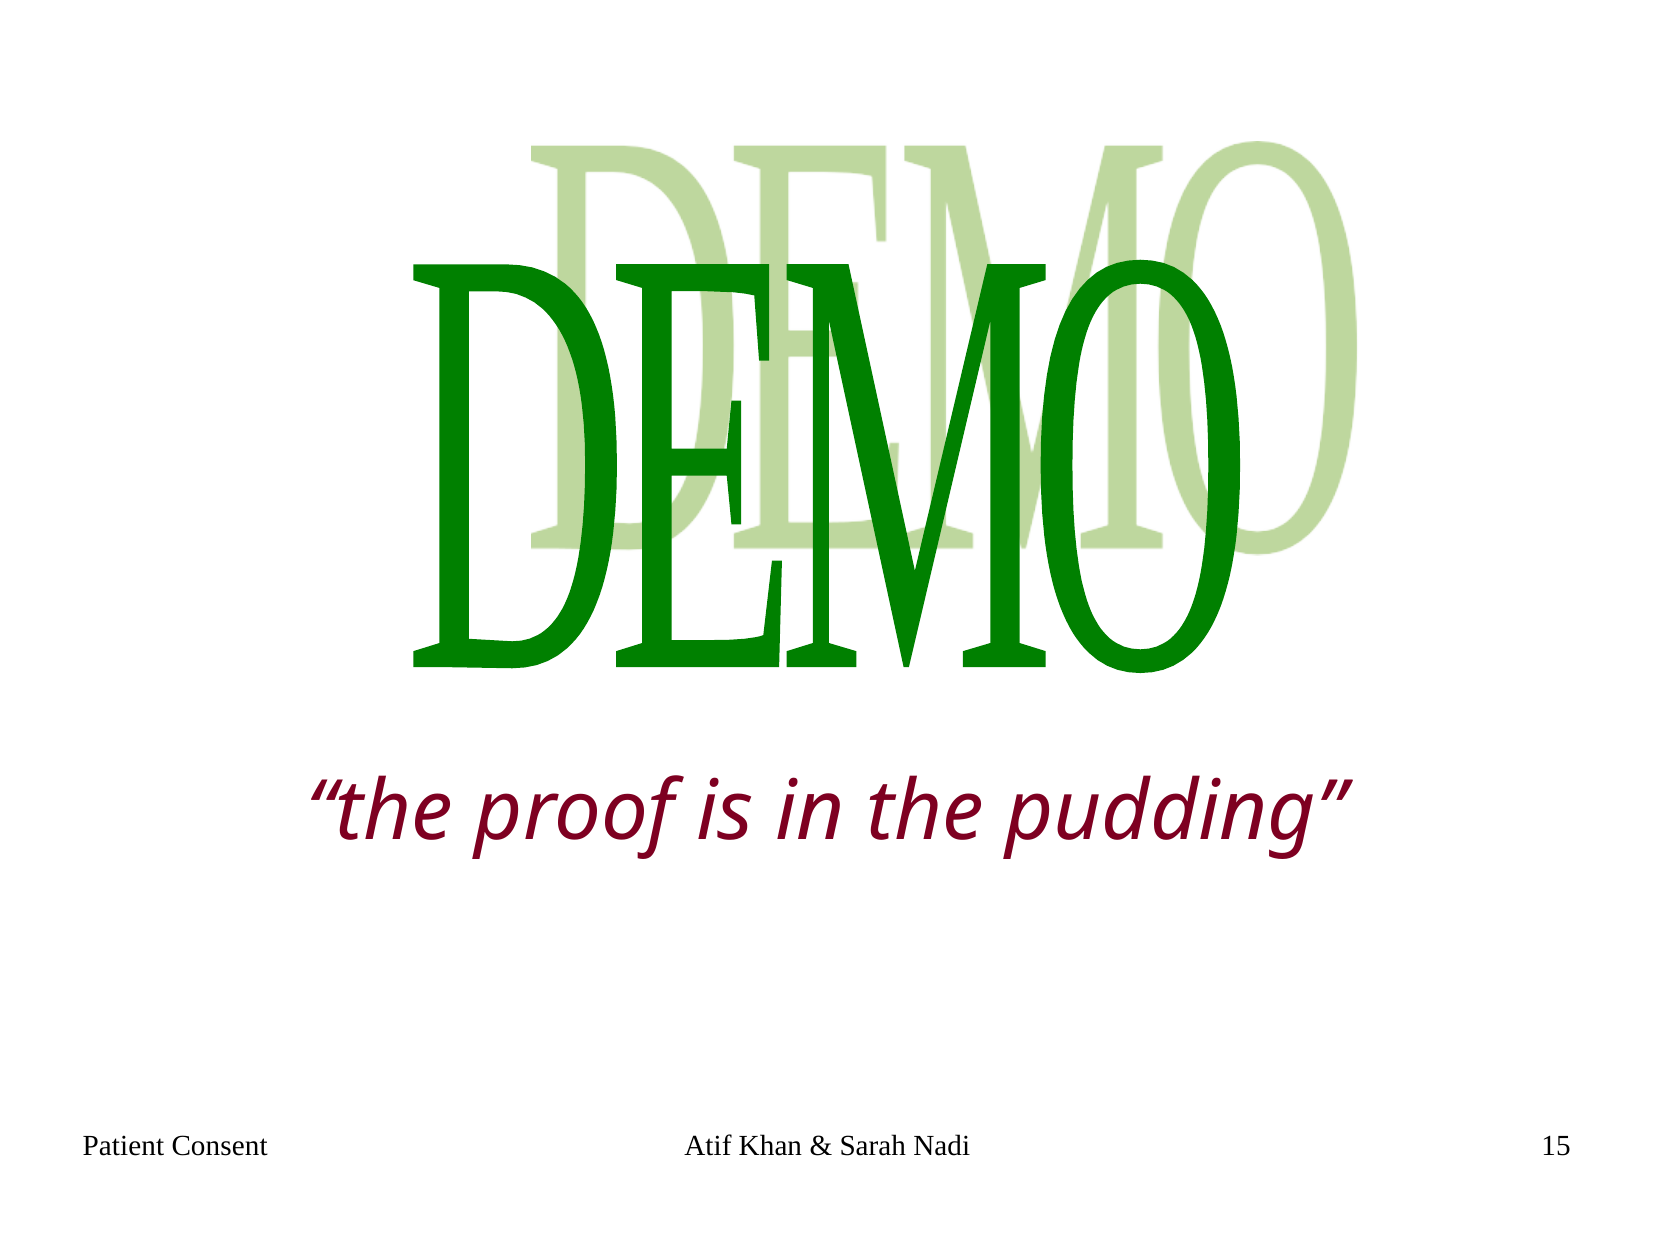

DEMO
“the proof is in the pudding”
Patient Consent
Atif Khan & Sarah Nadi
15